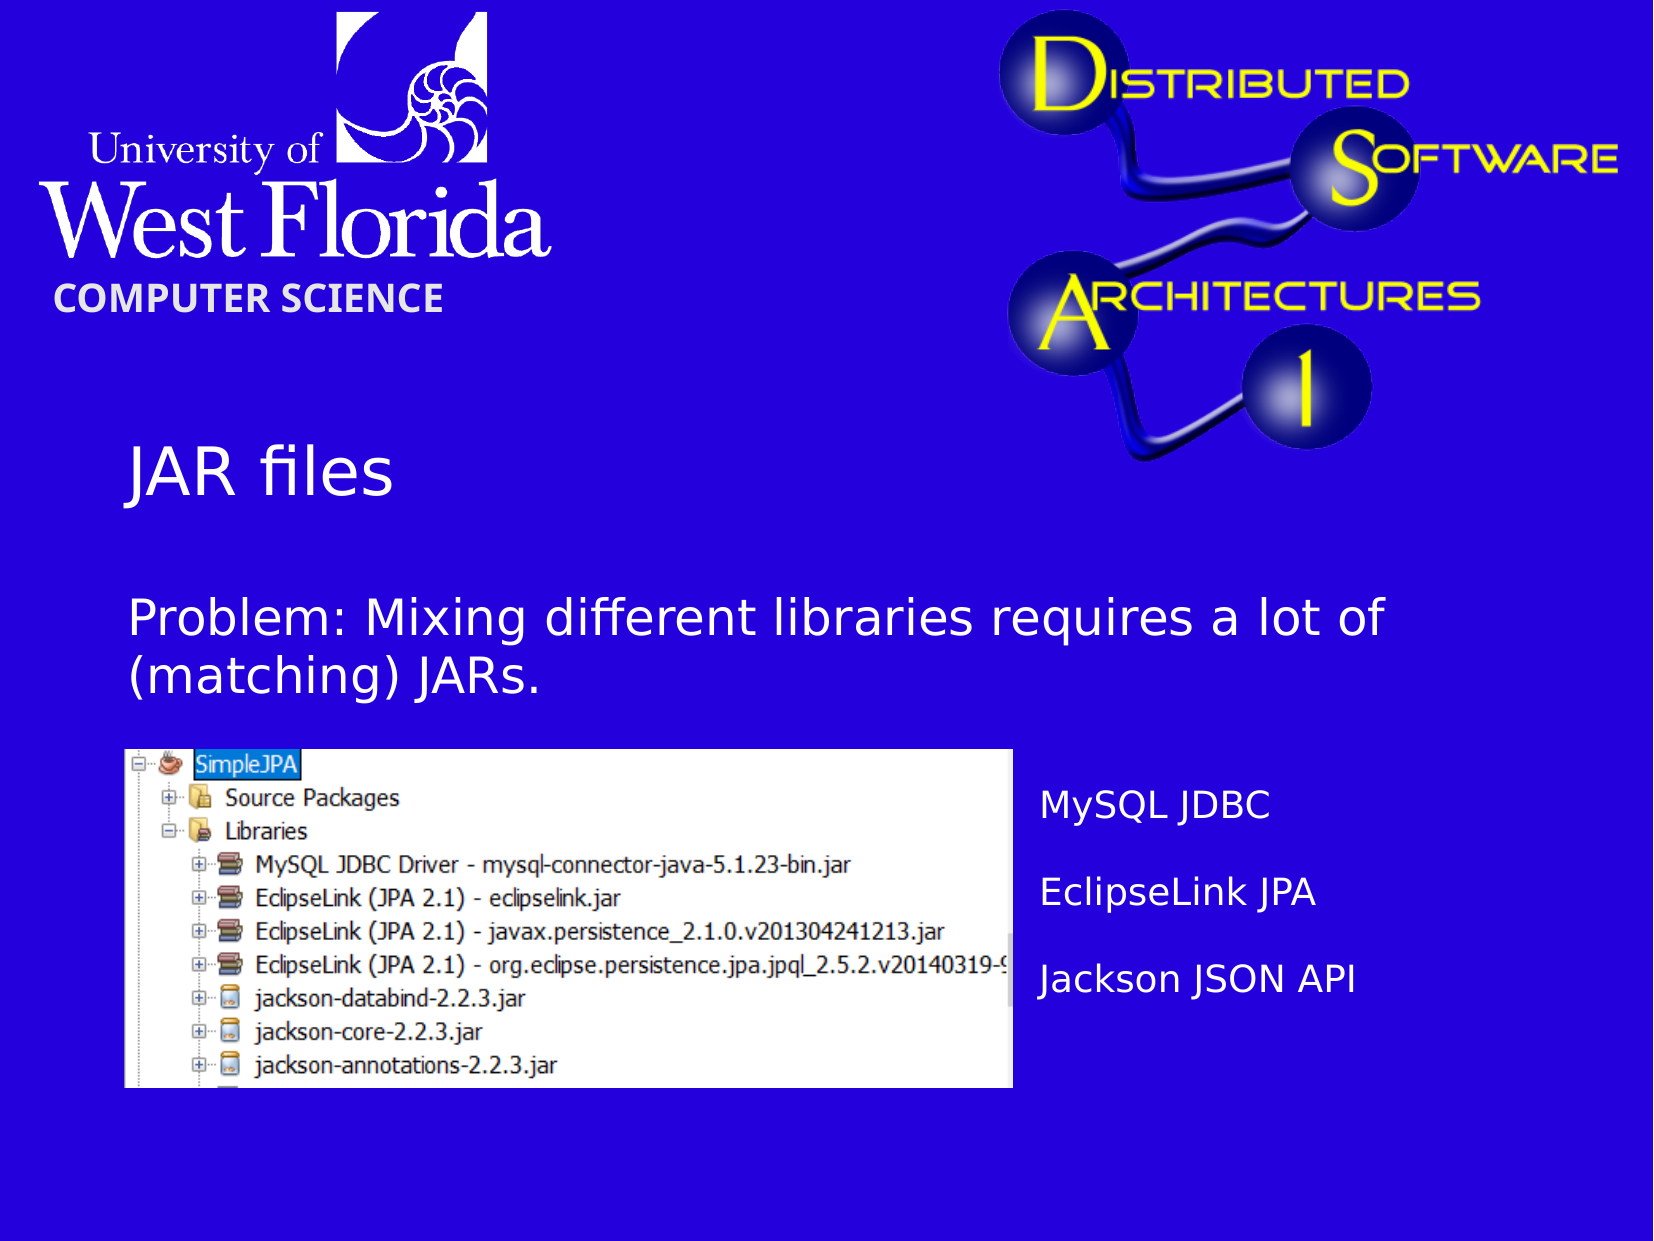

COMPUTER SCIENCE
JAR files
Problem: Mixing different libraries requires a lot of (matching) JARs.
 MySQL JDBC
 EclipseLink JPA
 Jackson JSON API